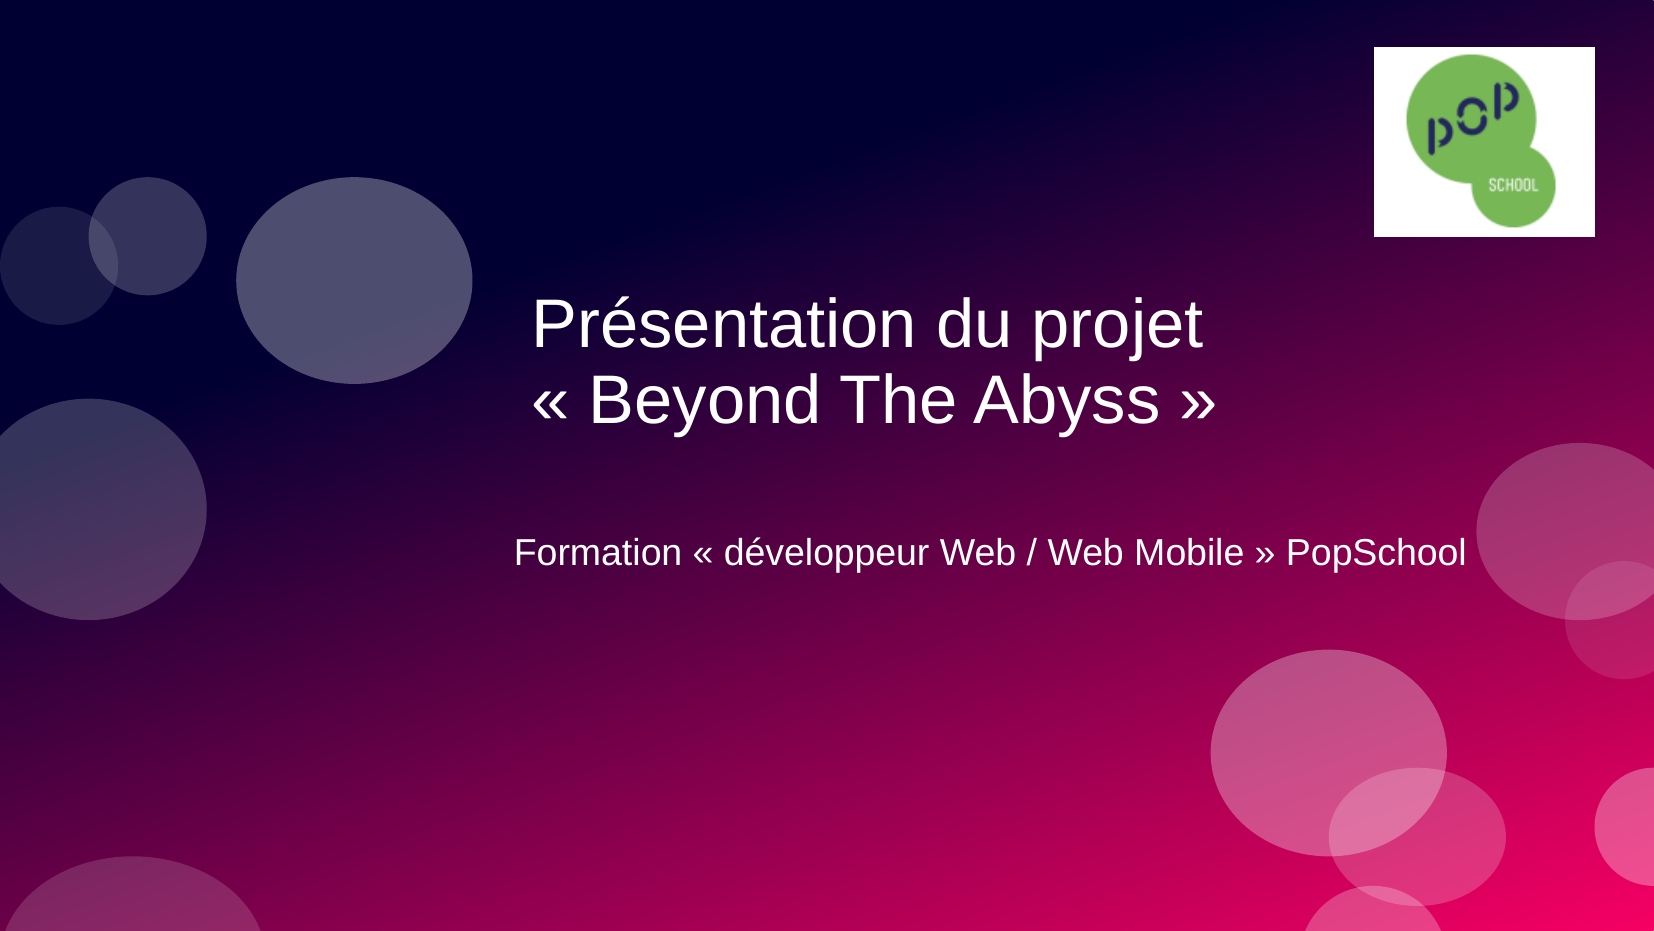

# Présentation du projet « Beyond The Abyss »
Formation « développeur Web / Web Mobile » PopSchool